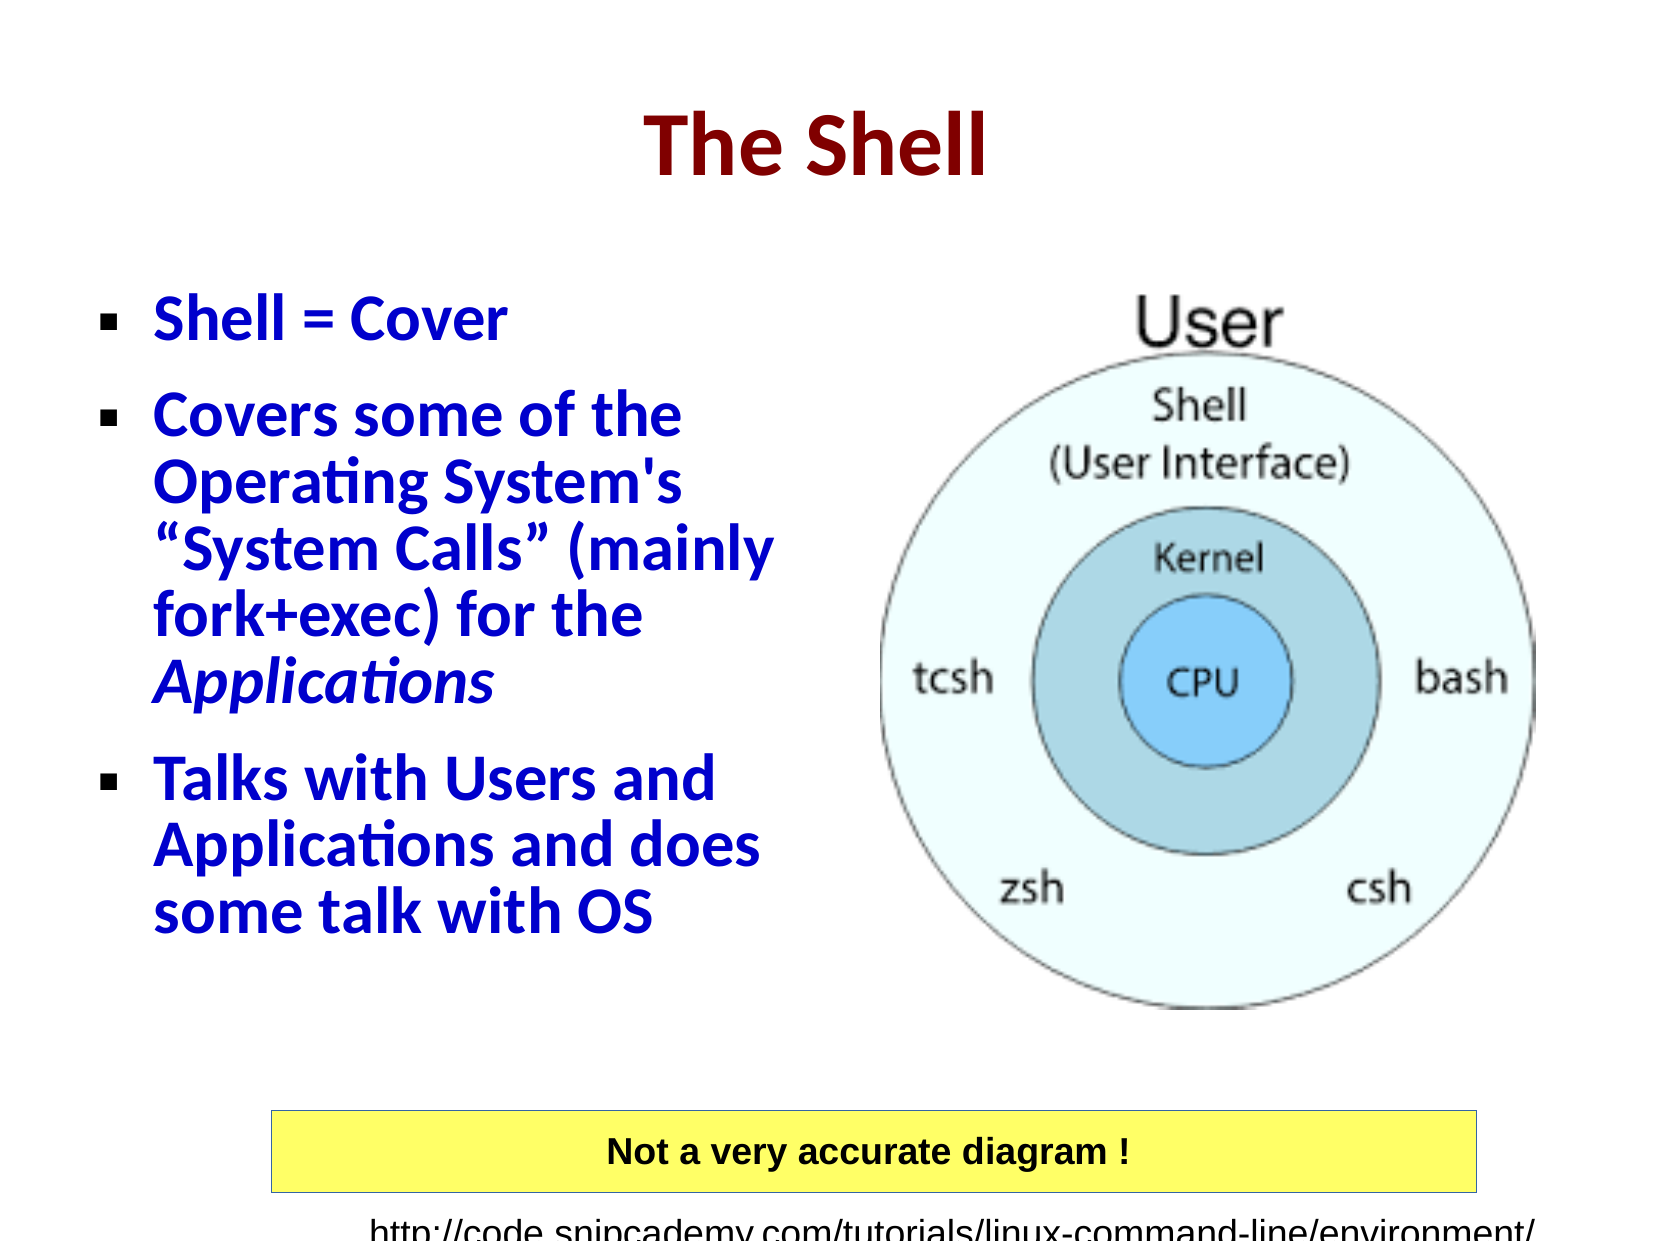

# The Shell
Shell = Cover
Covers some of the Operating System's “System Calls” (mainly fork+exec) for the Applications
Talks with Users and Applications and does some talk with OS
Not a very accurate diagram !
http://code.snipcademy.com/tutorials/linux-command-line/environment/shells